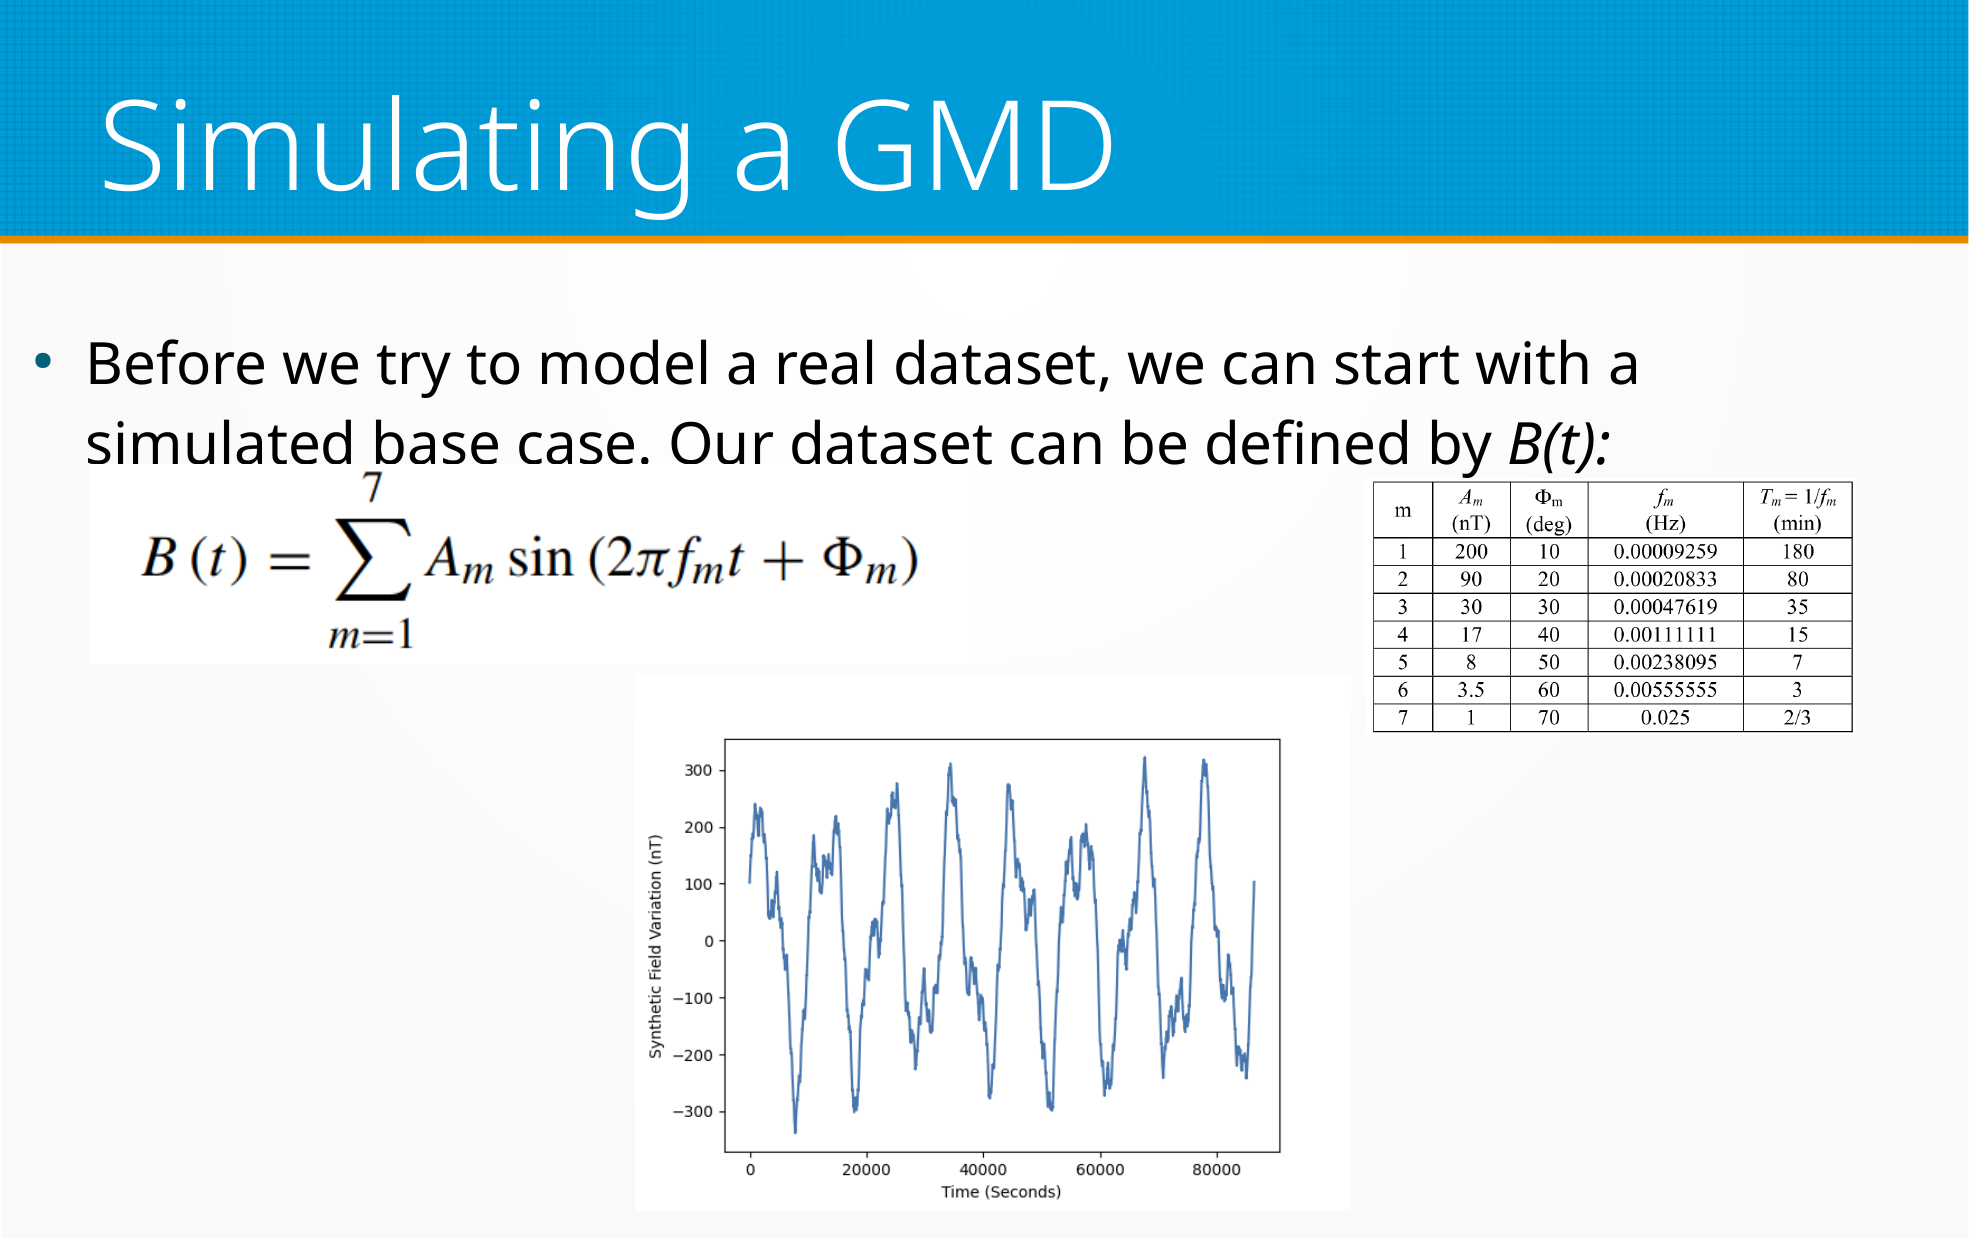

# Simulating a GMD
Before we try to model a real dataset, we can start with a simulated base case. Our dataset can be defined by B(t):